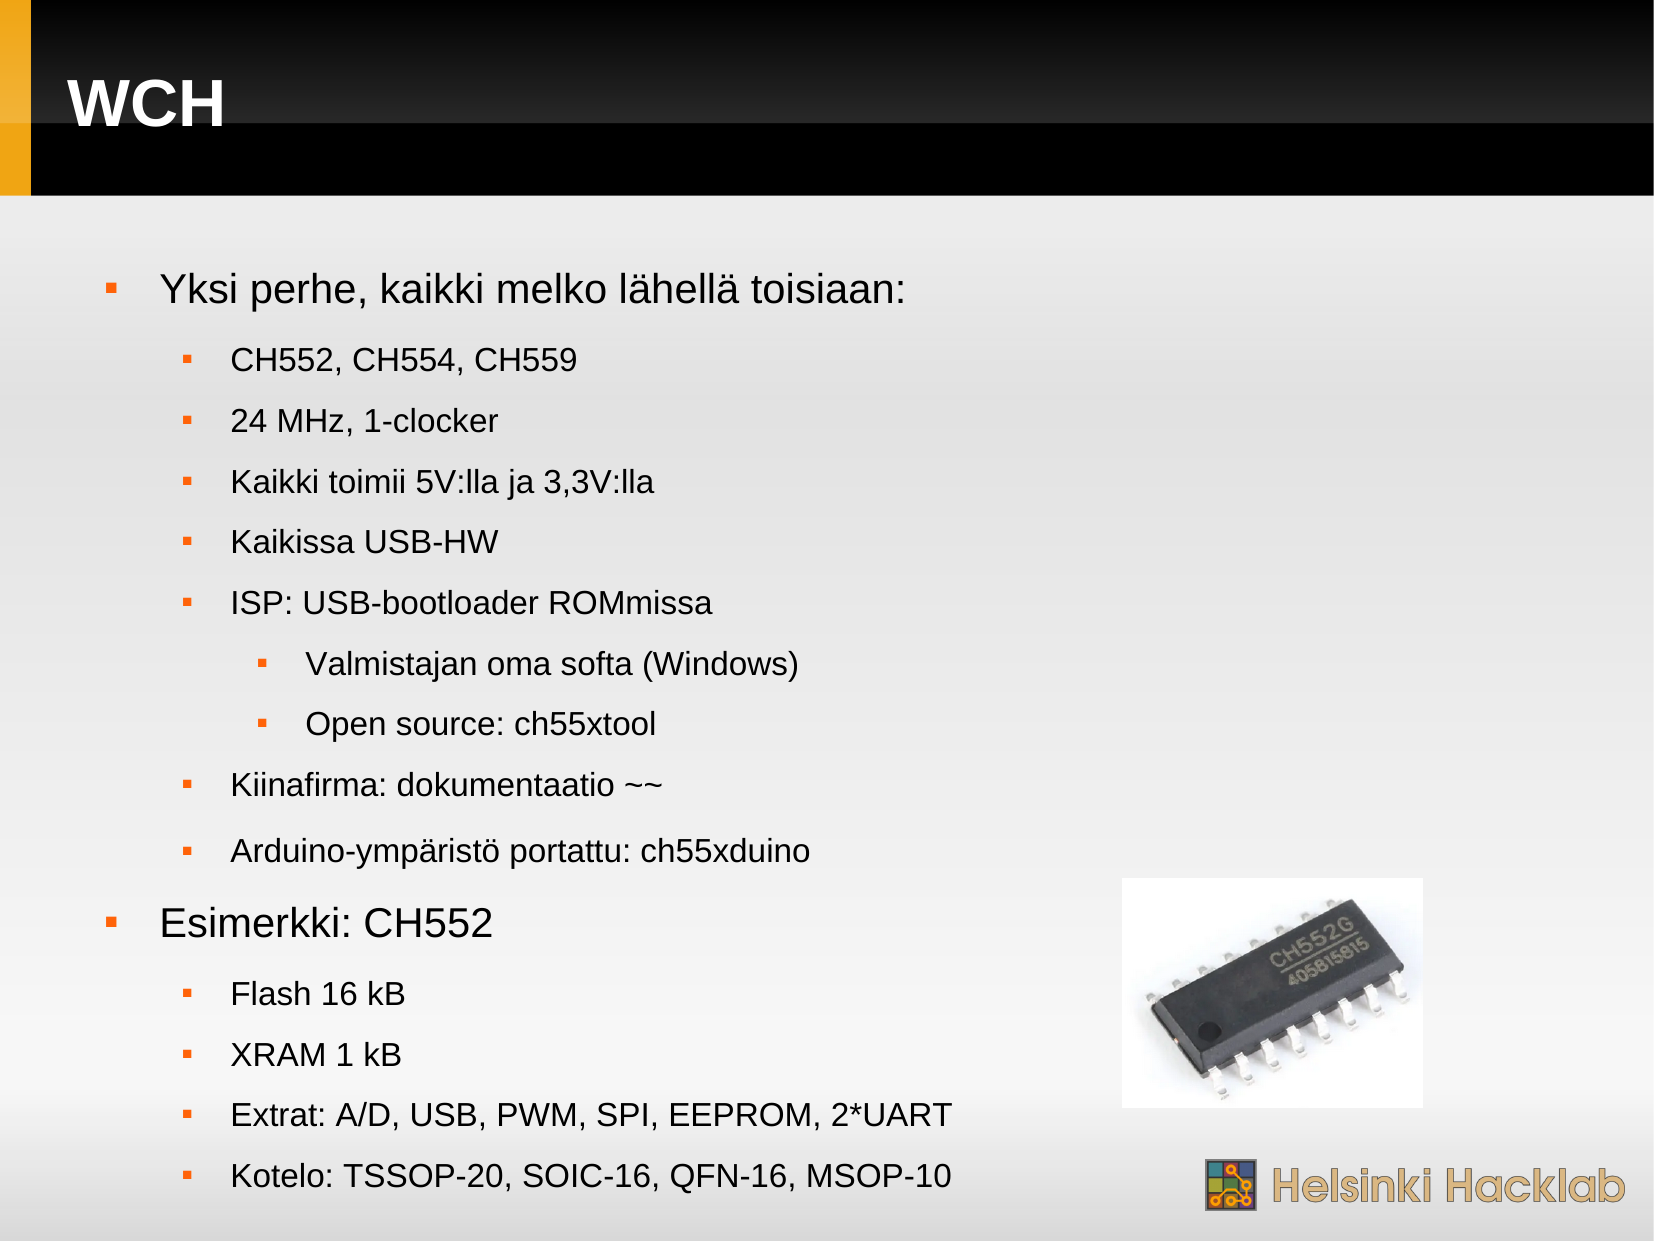

# WCH
Yksi perhe, kaikki melko lähellä toisiaan:
CH552, CH554, CH559
24 MHz, 1-clocker
Kaikki toimii 5V:lla ja 3,3V:lla
Kaikissa USB-HW
ISP: USB-bootloader ROMmissa
Valmistajan oma softa (Windows)
Open source: ch55xtool
Kiinafirma: dokumentaatio ~~
Arduino-ympäristö portattu: ch55xduino
Esimerkki: CH552
Flash 16 kB
XRAM 1 kB
Extrat: A/D, USB, PWM, SPI, EEPROM, 2*UART
Kotelo: TSSOP-20, SOIC-16, QFN-16, MSOP-10